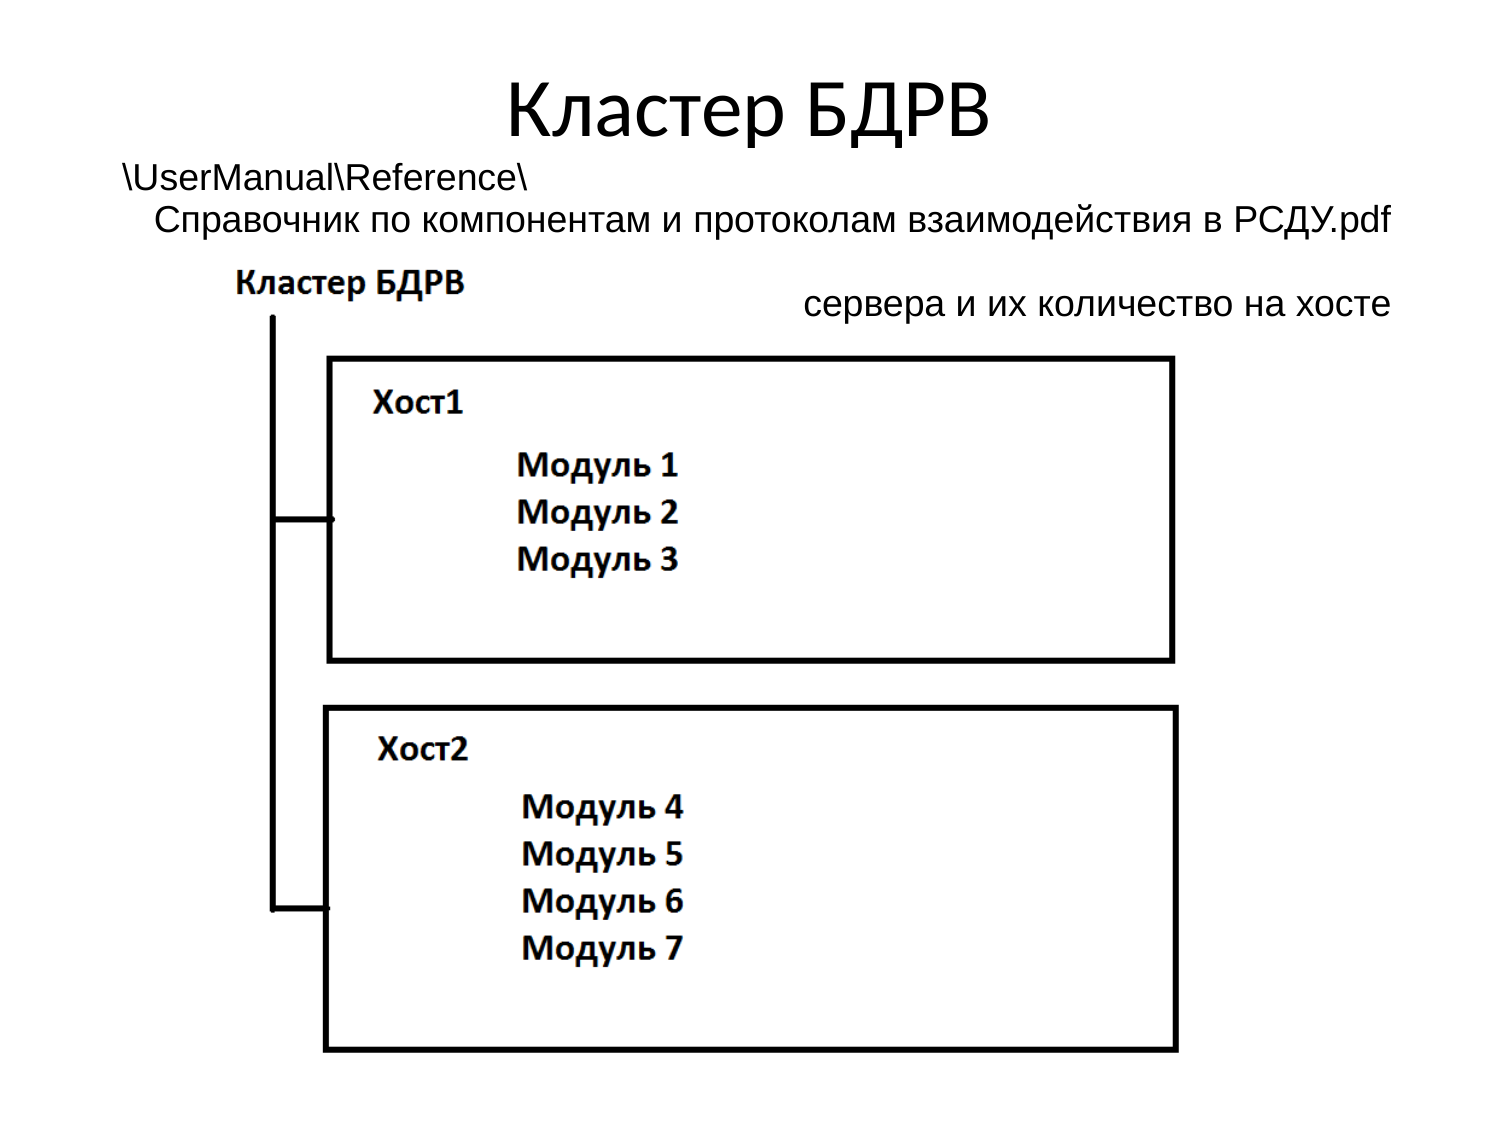

# Кластер БДРВ
\UserManual\Reference\
 Справочник по компонентам и протоколам взаимодействия в РСДУ.pdf
сервера и их количество на хосте